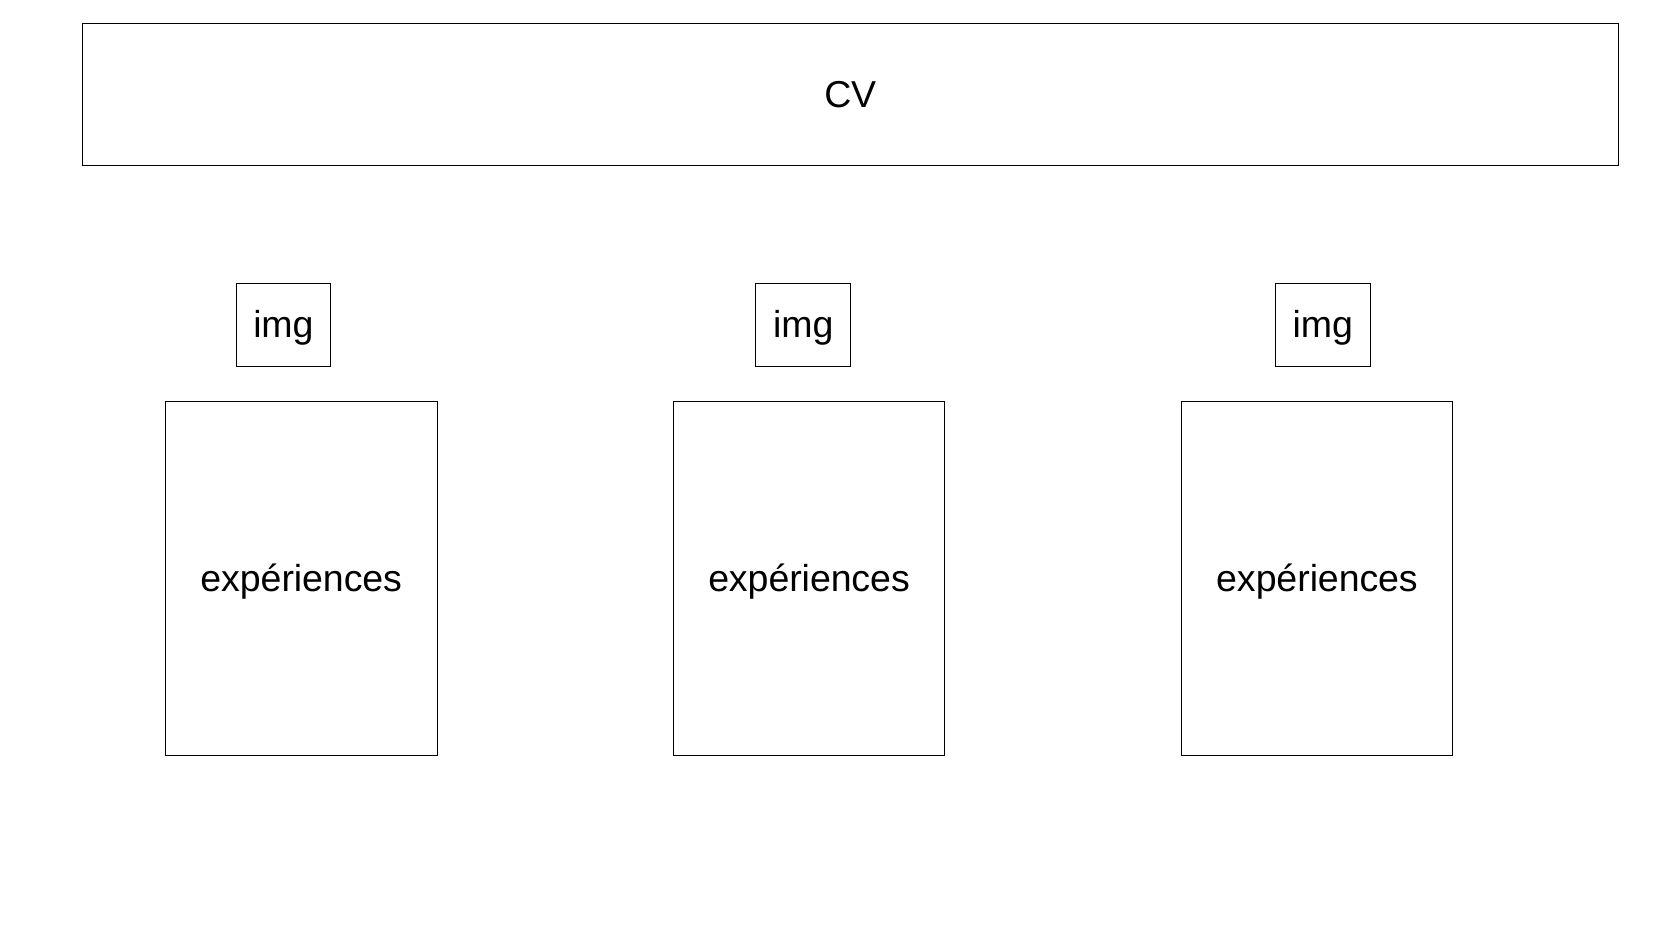

CV
img
img
img
expériences
expériences
expériences